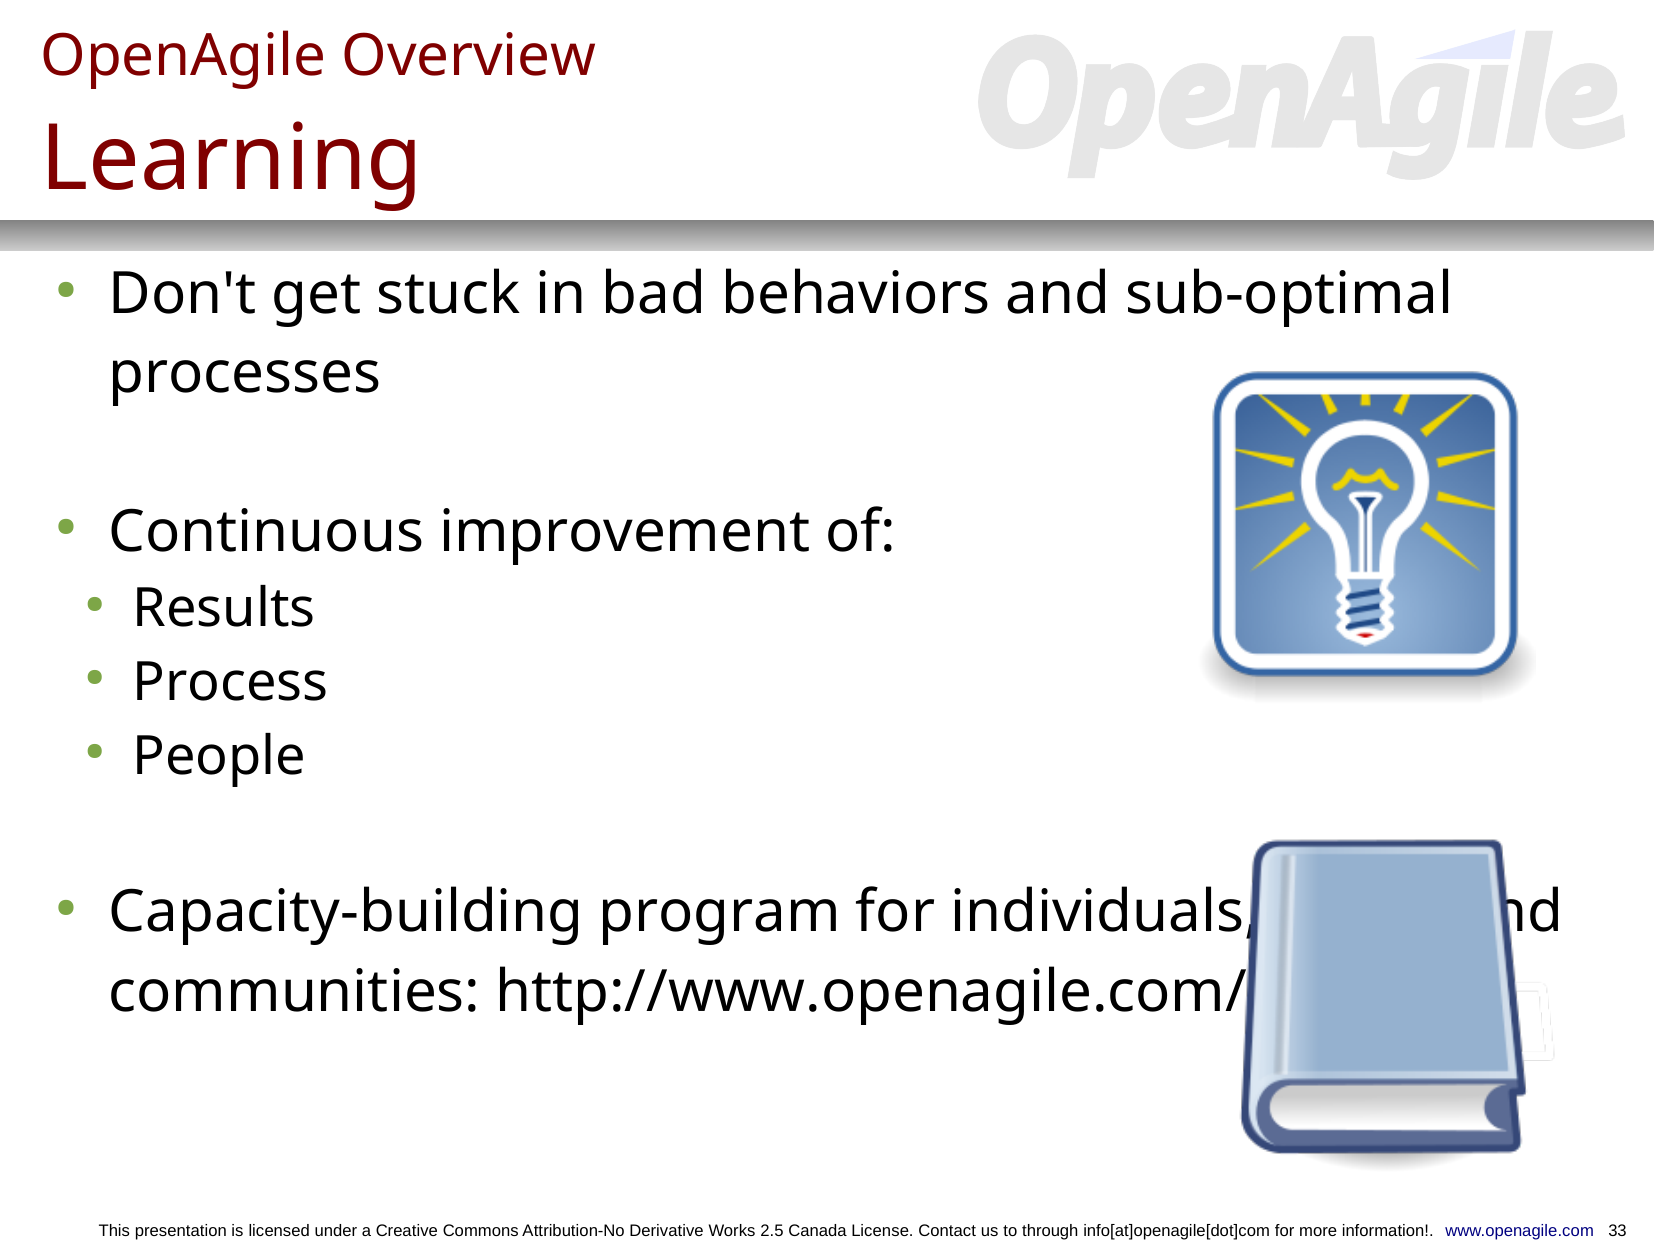

# OpenAgile Overview Learning
Don't get stuck in bad behaviors and sub-optimal processes
Continuous improvement of:
Results
Process
People
Capacity-building program for individuals, teams and communities: http://www.openagile.com/